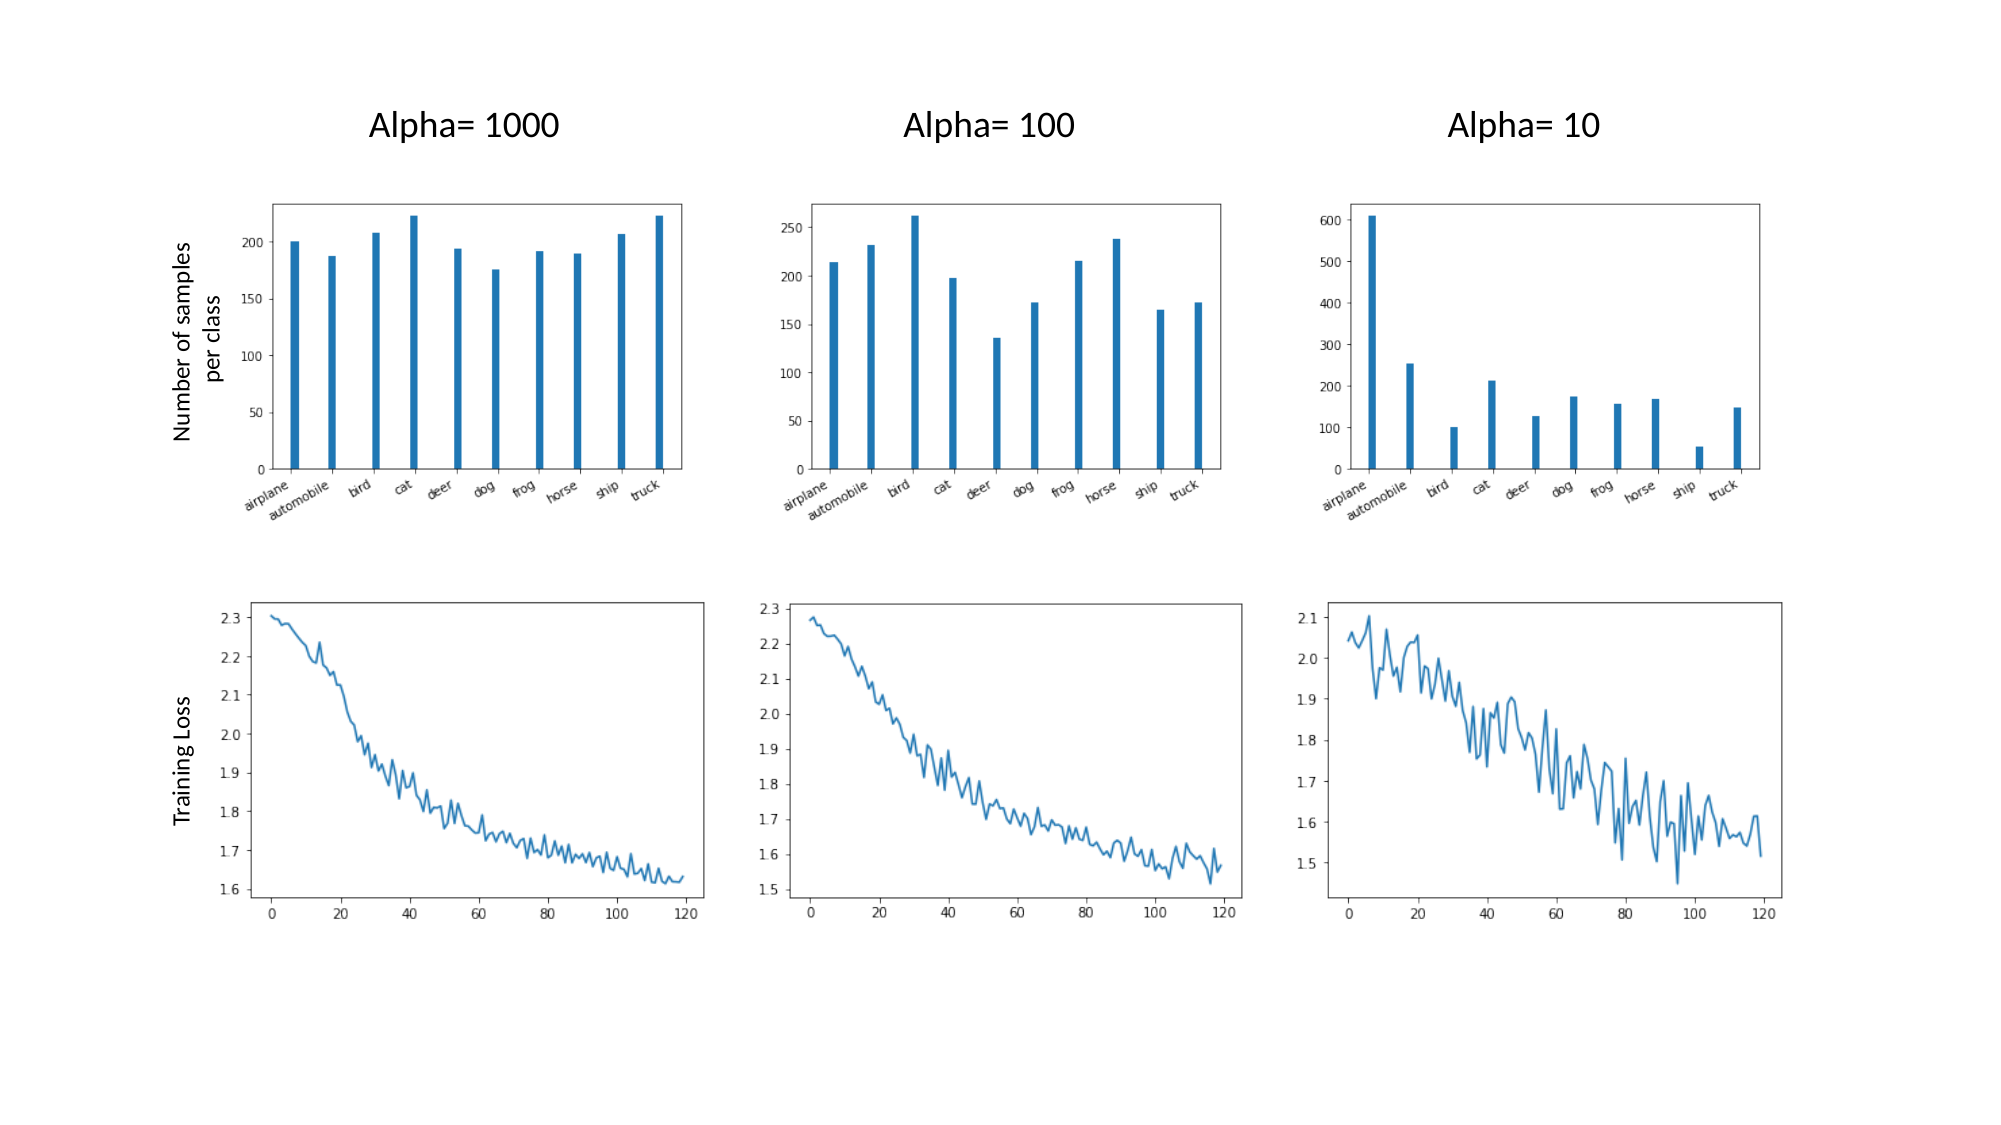

Alpha= 1000
Alpha= 100
Alpha= 10
Number of samples
per class
Training Loss